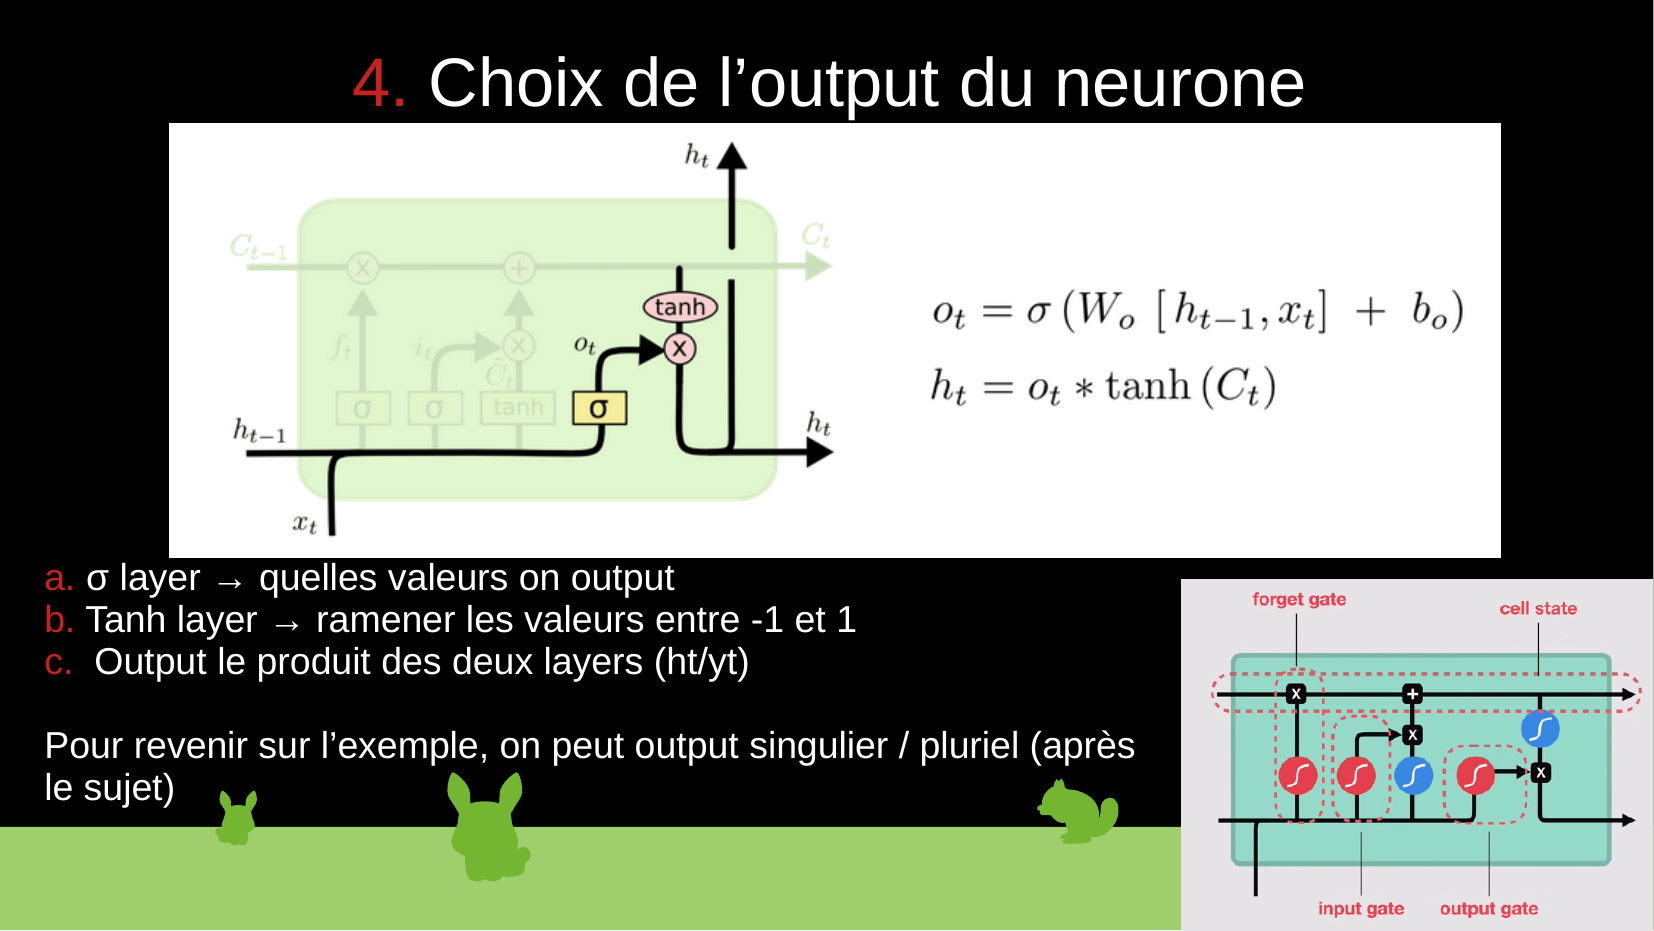

# 4. Choix de l’output du neurone
a. σ layer → quelles valeurs on output
b. Tanh layer → ramener les valeurs entre -1 et 1
c. Output le produit des deux layers (ht/yt)
Pour revenir sur l’exemple, on peut output singulier / pluriel (après le sujet)